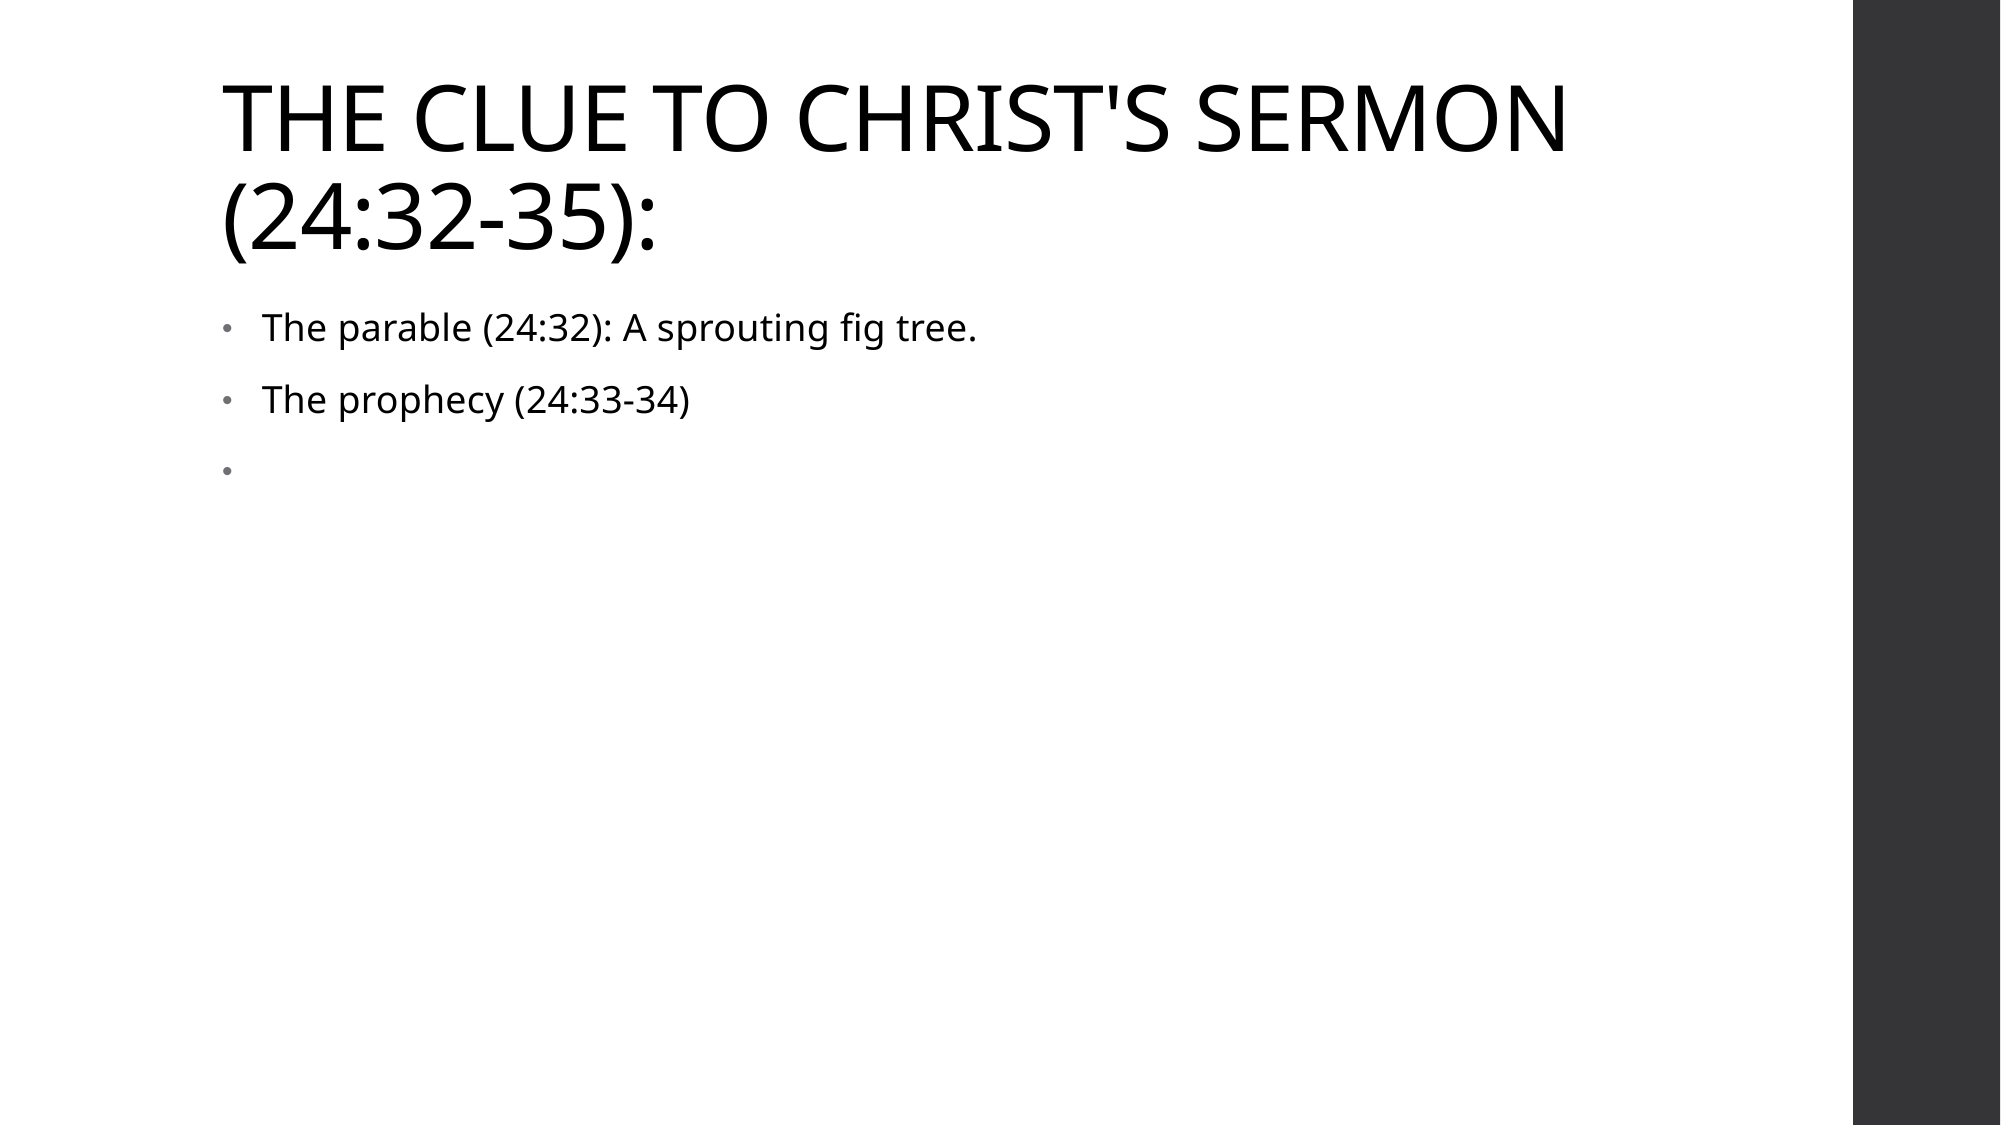

# THE CLUE TO CHRIST'S SERMON (24:32-35):
 The parable (24:32): A sprouting fig tree.
 The prophecy (24:33-34)